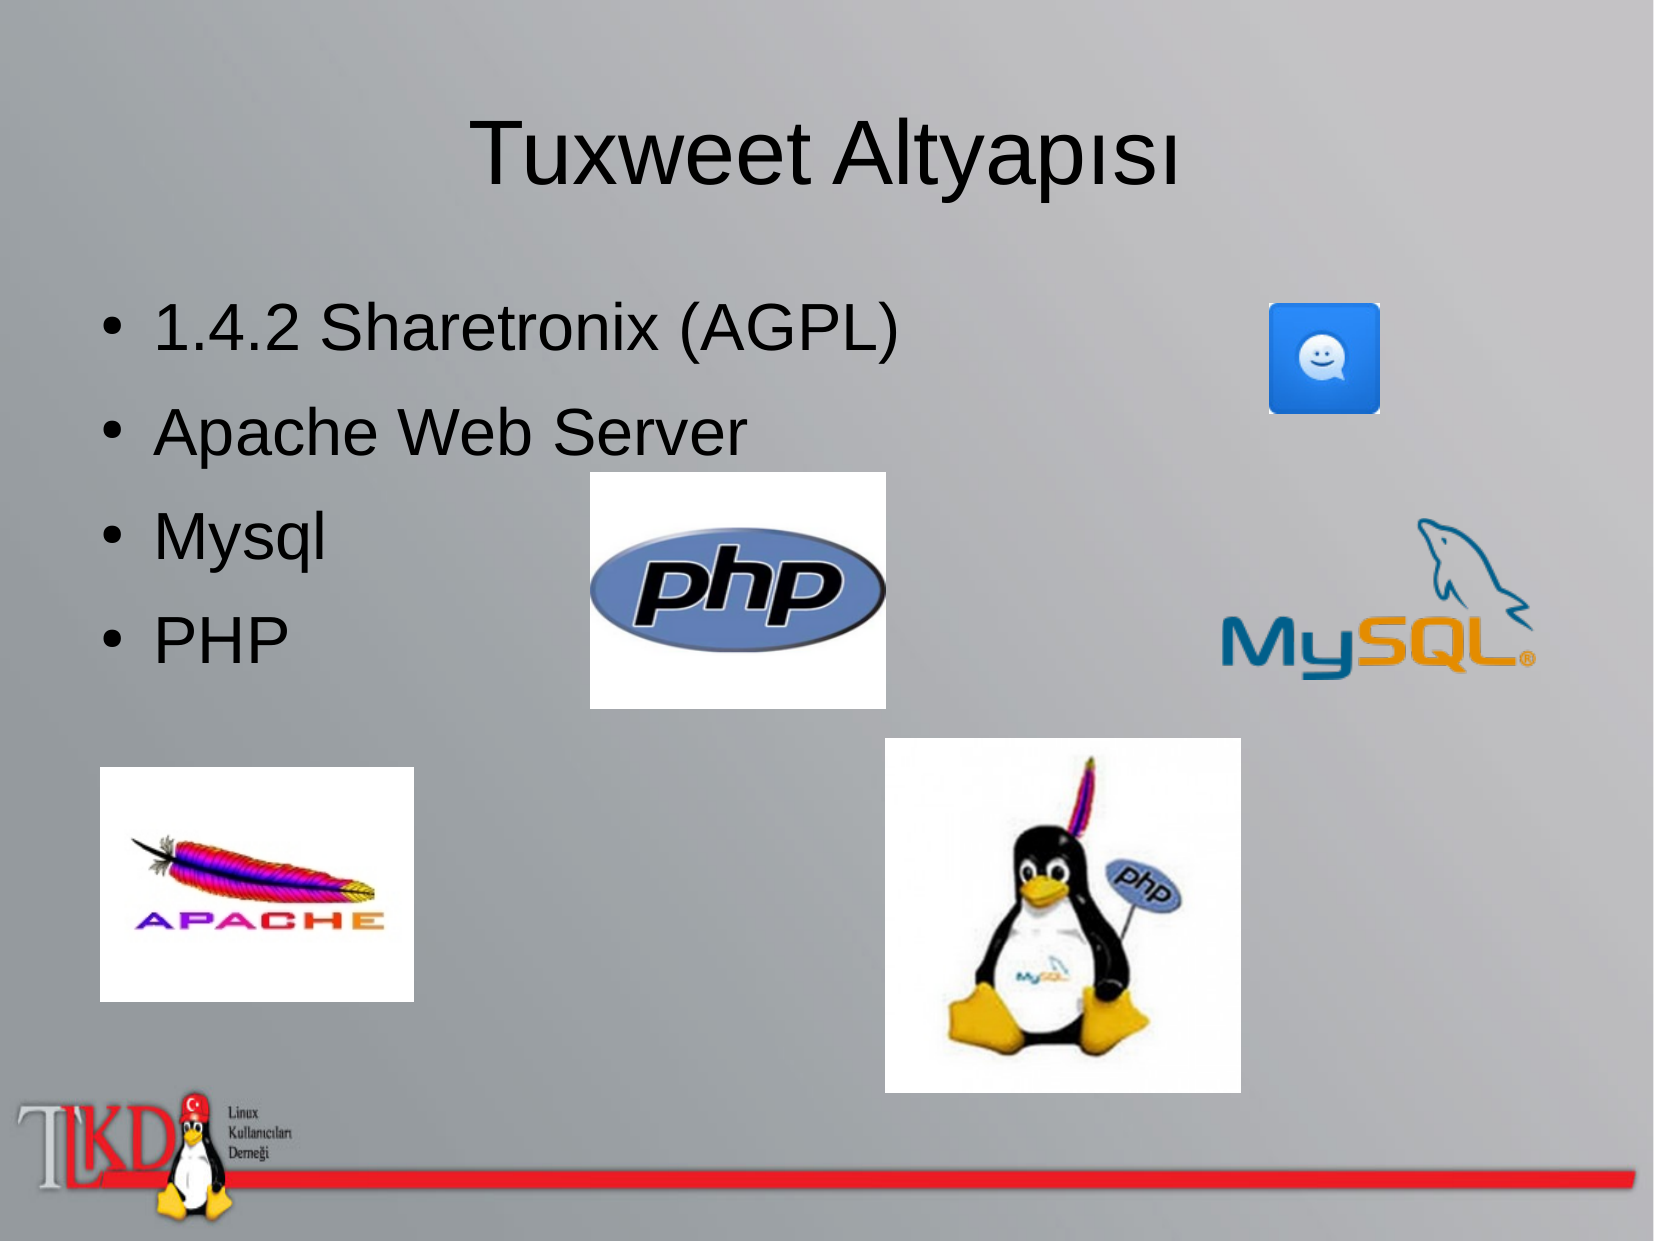

# Tuxweet Altyapısı
1.4.2 Sharetronix (AGPL)
Apache Web Server
Mysql
PHP